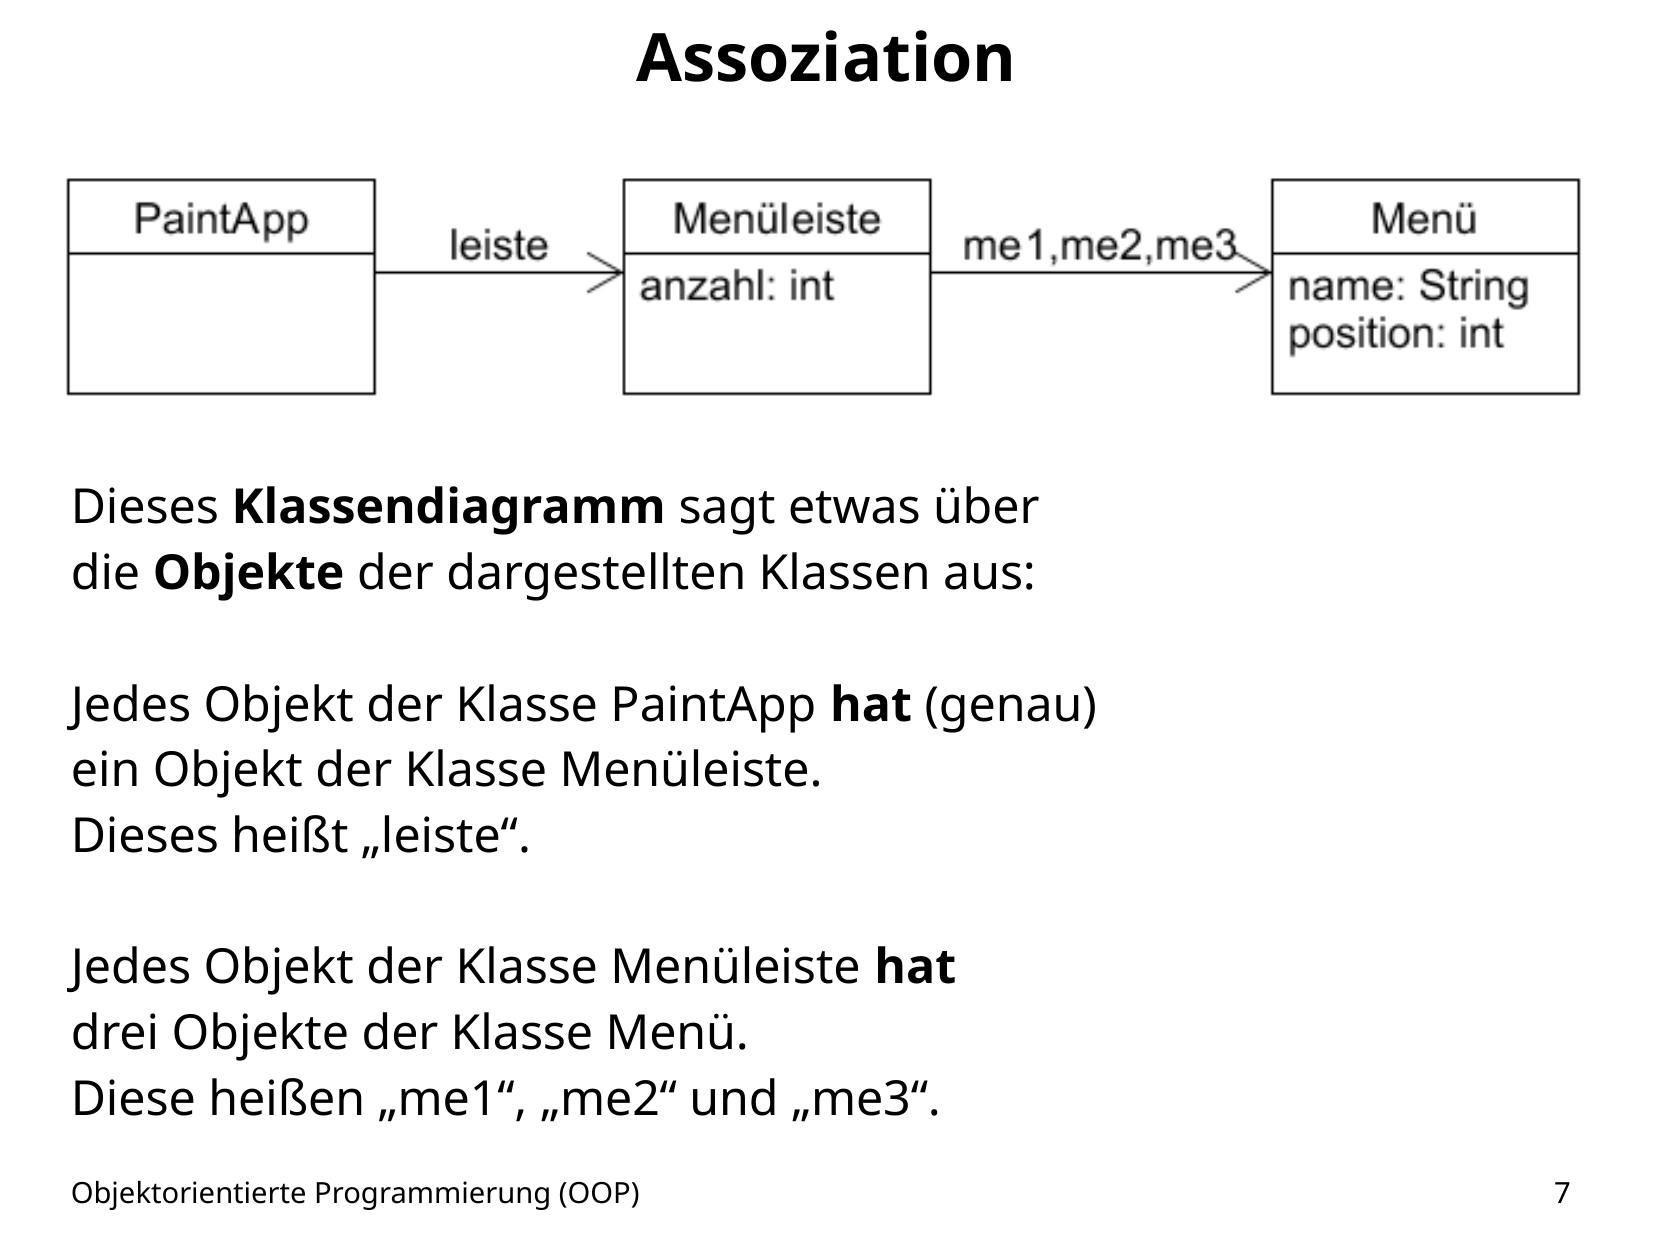

# Assoziation
Dieses Klassendiagramm sagt etwas über
die Objekte der dargestellten Klassen aus:
Jedes Objekt der Klasse PaintApp hat (genau)
ein Objekt der Klasse Menüleiste.
Dieses heißt „leiste“.
Jedes Objekt der Klasse Menüleiste hat
drei Objekte der Klasse Menü.
Diese heißen „me1“, „me2“ und „me3“.
Objektorientierte Programmierung (OOP)
7